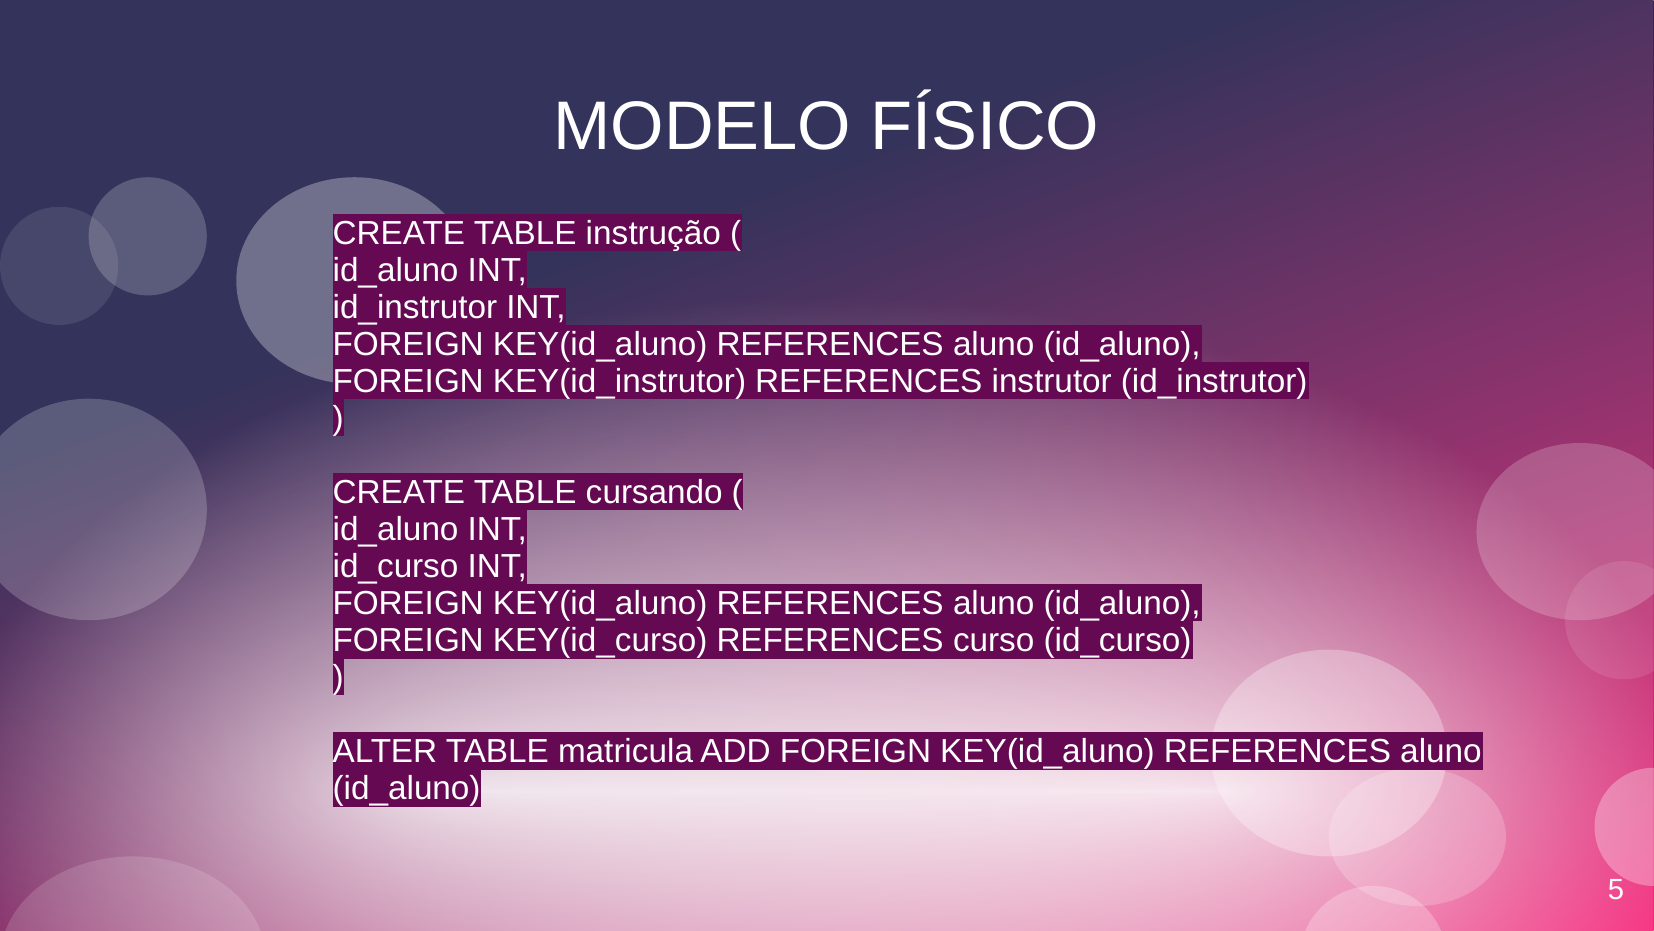

# MODELO FÍSICO
CREATE TABLE instrução (
id_aluno INT,
id_instrutor INT,
FOREIGN KEY(id_aluno) REFERENCES aluno (id_aluno),
FOREIGN KEY(id_instrutor) REFERENCES instrutor (id_instrutor)
)
CREATE TABLE cursando (
id_aluno INT,
id_curso INT,
FOREIGN KEY(id_aluno) REFERENCES aluno (id_aluno),
FOREIGN KEY(id_curso) REFERENCES curso (id_curso)
)
ALTER TABLE matricula ADD FOREIGN KEY(id_aluno) REFERENCES aluno (id_aluno)